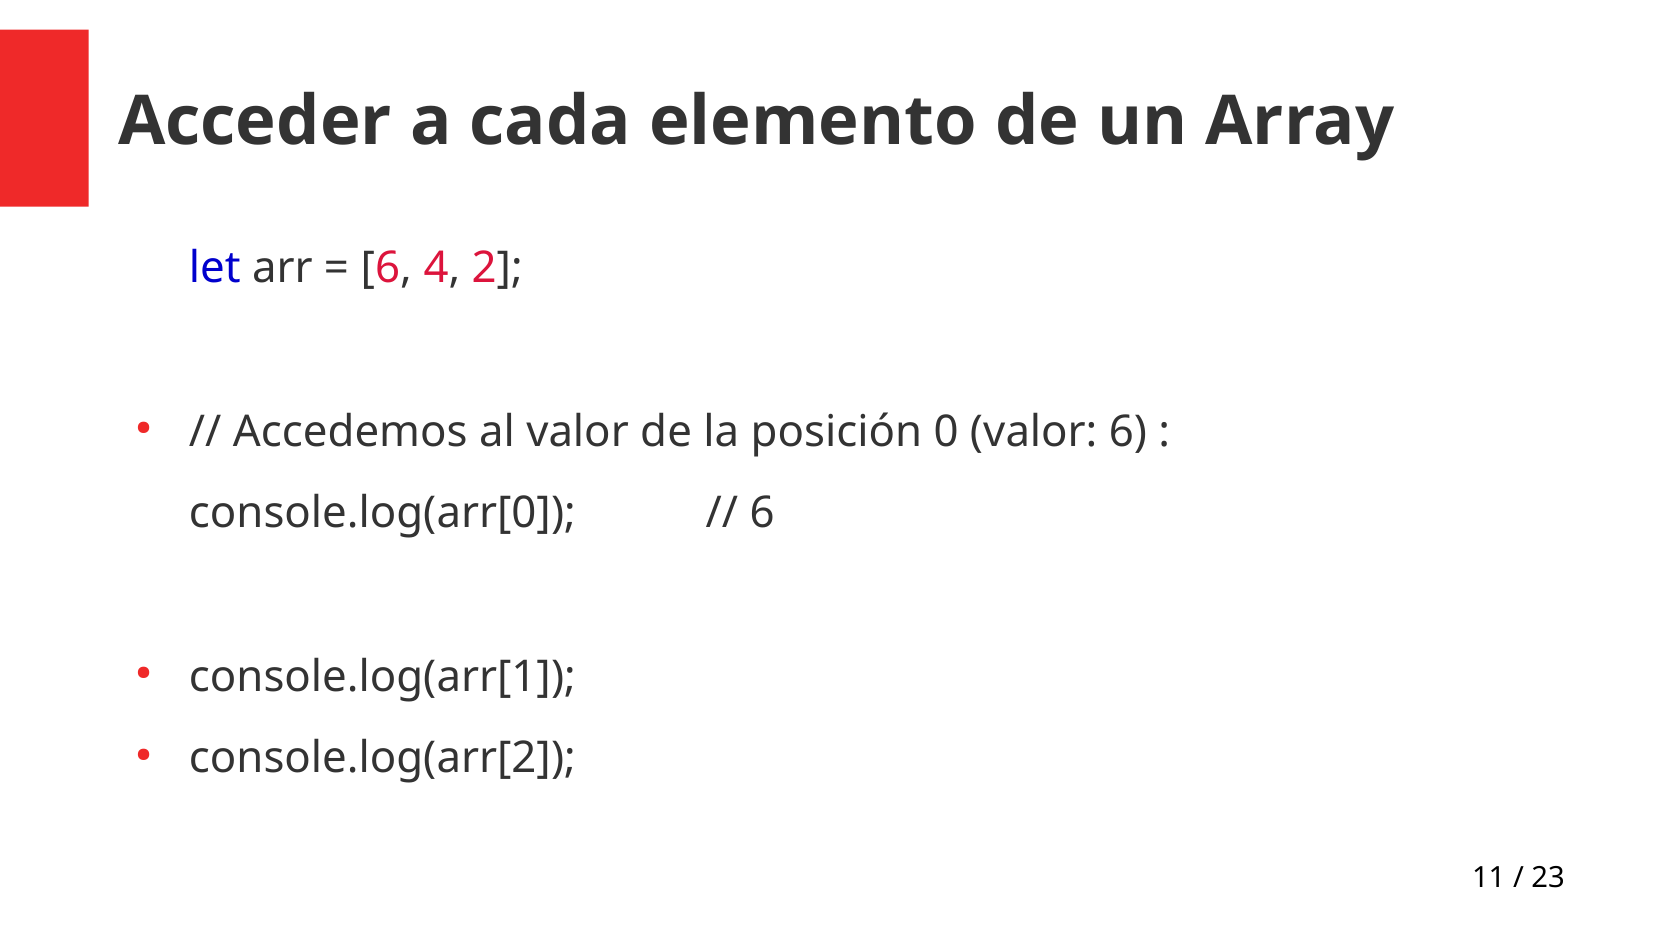

# Acceder a cada elemento de un Array
let arr = [6, 4, 2];
// Accedemos al valor de la posición 0 (valor: 6) :
console.log(arr[0]);		// 6
console.log(arr[1]);
console.log(arr[2]);
11